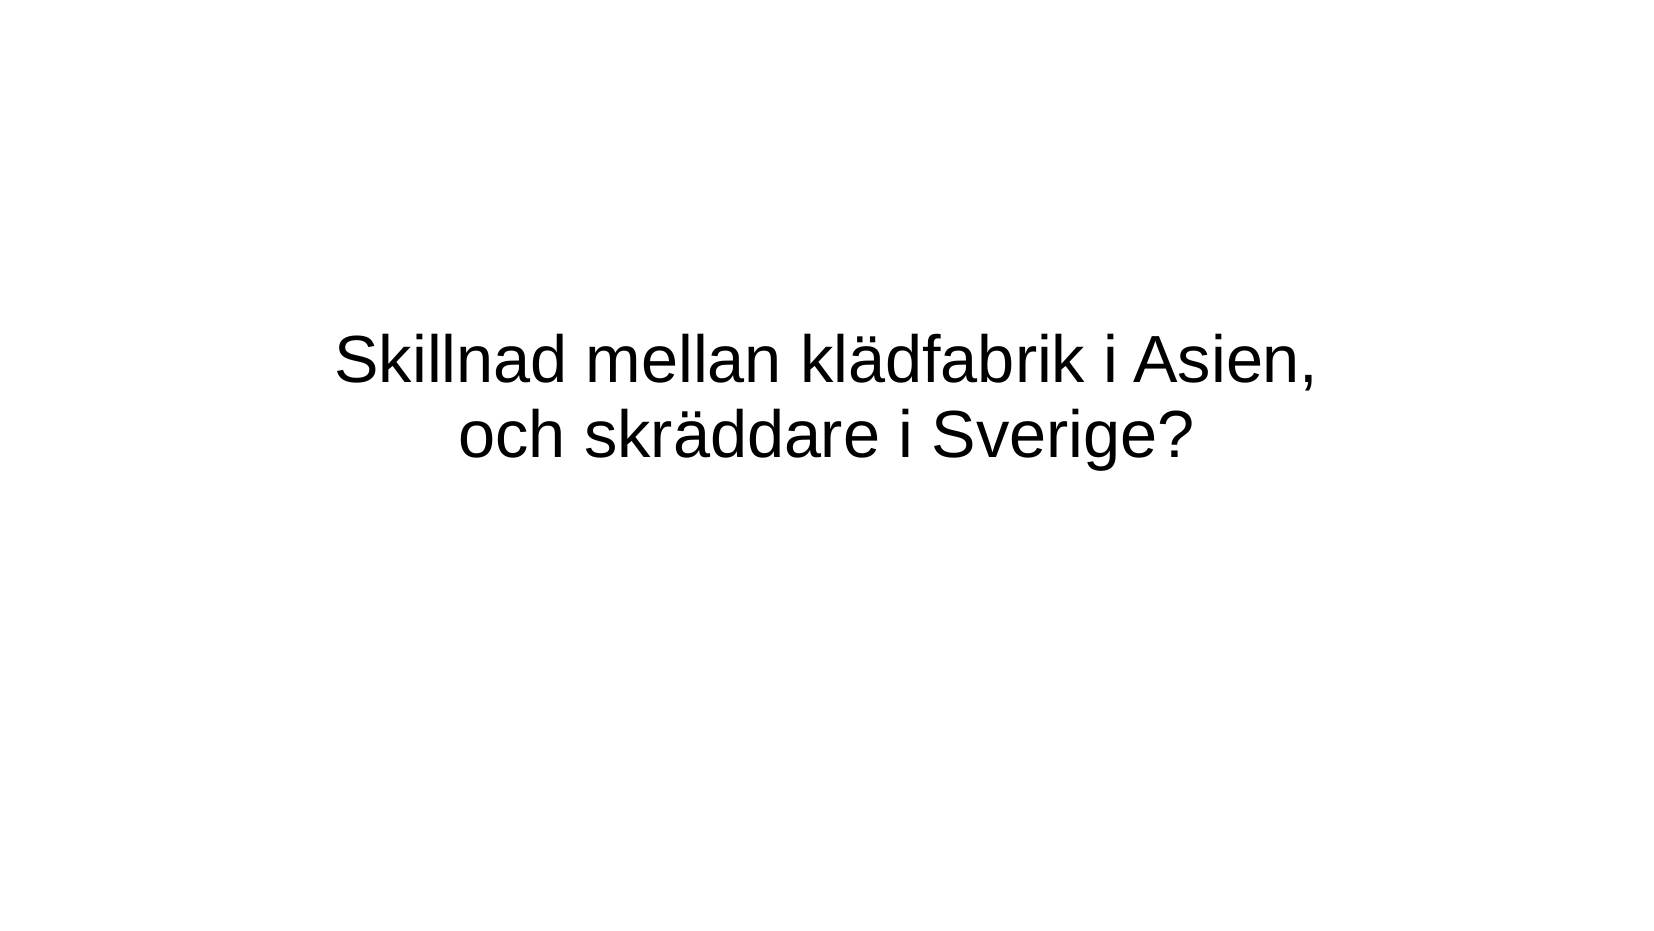

# Skillnad mellan klädfabrik i Asien,
och skräddare i Sverige?